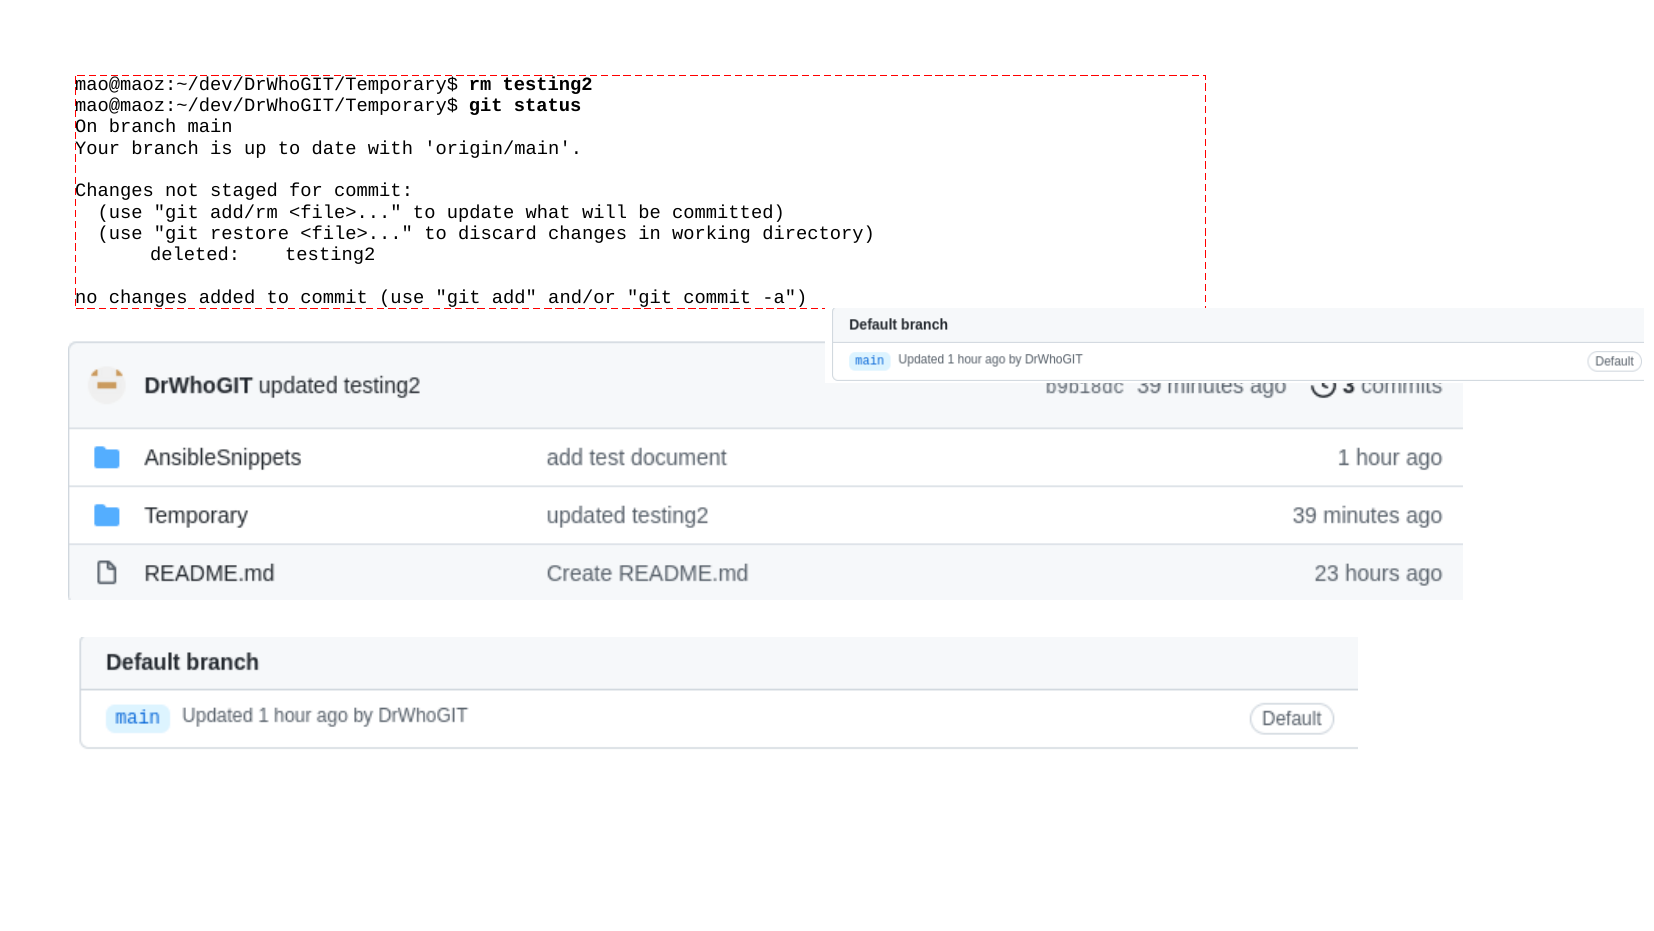

mao@maoz:~/dev/DrWhoGIT/Temporary$ rm testing2
mao@maoz:~/dev/DrWhoGIT/Temporary$ git status
On branch main
Your branch is up to date with 'origin/main'.
Changes not staged for commit:
 (use "git add/rm <file>..." to update what will be committed)
 (use "git restore <file>..." to discard changes in working directory)
	deleted: testing2
no changes added to commit (use "git add" and/or "git commit -a")